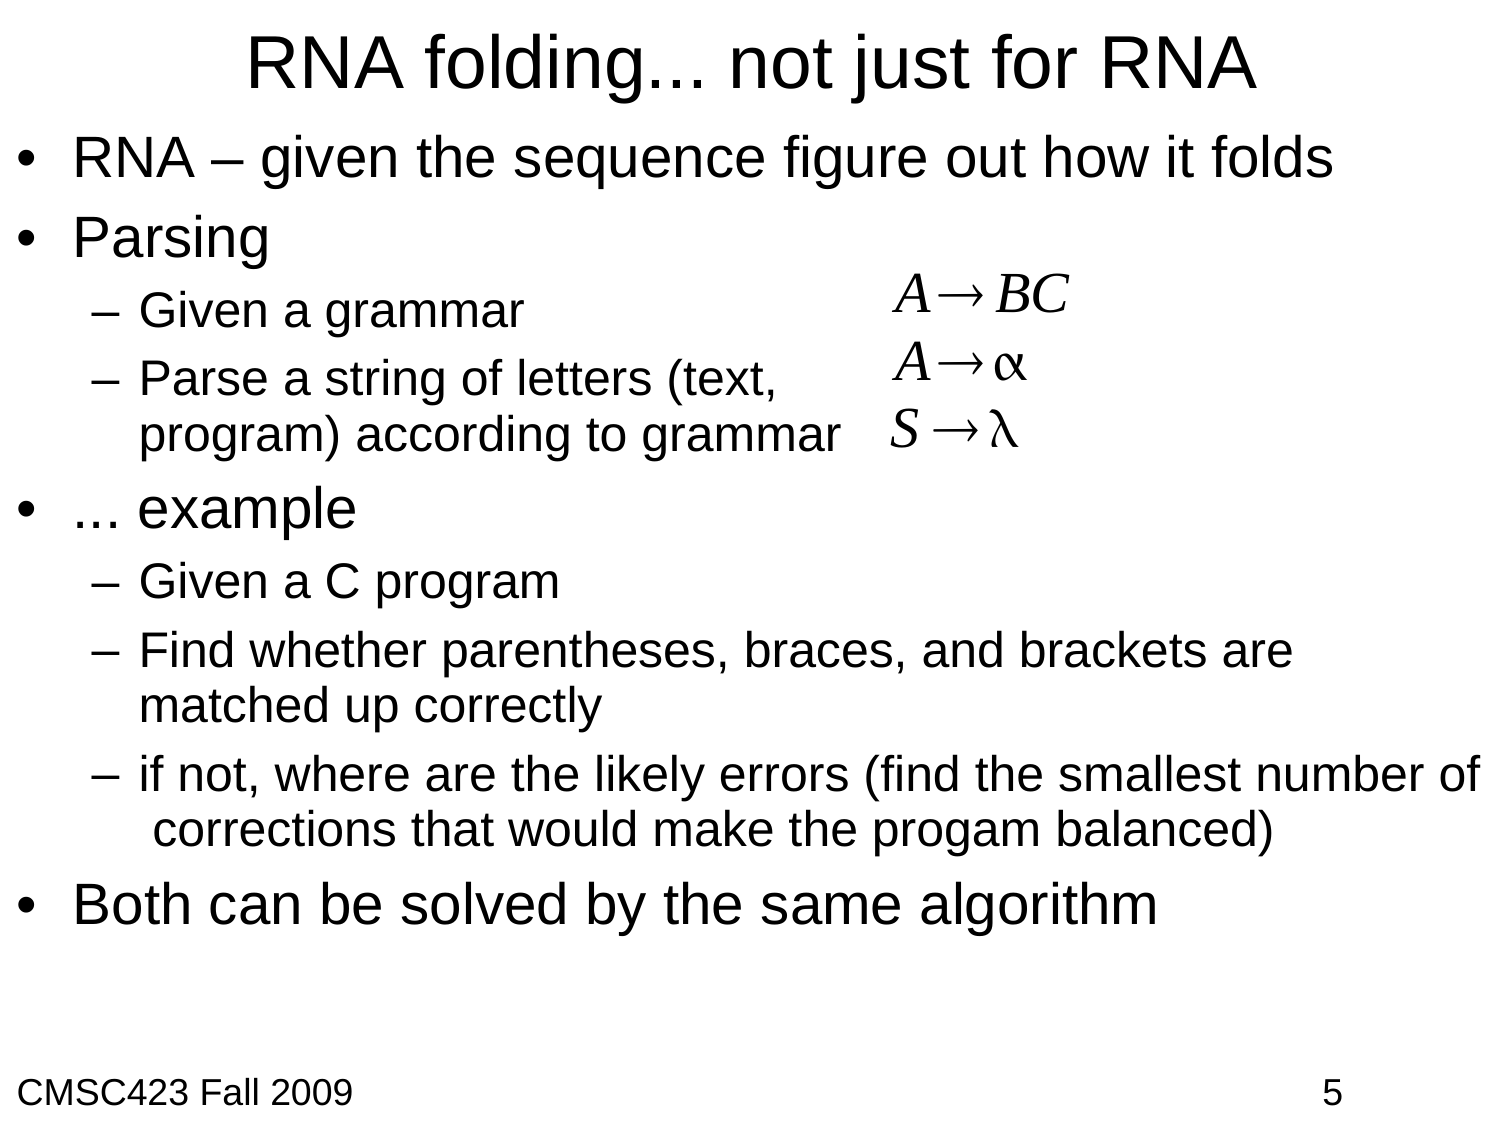

# RNA folding... not just for RNA
RNA – given the sequence figure out how it folds
Parsing
Given a grammar
Parse a string of letters (text,
program) according to grammar
... example
Given a C program
Find whether parentheses, braces, and brackets are matched up correctly
if not, where are the likely errors (find the smallest number of corrections that would make the progam balanced)
Both can be solved by the same algorithm
CMSC423 Fall 2009
5